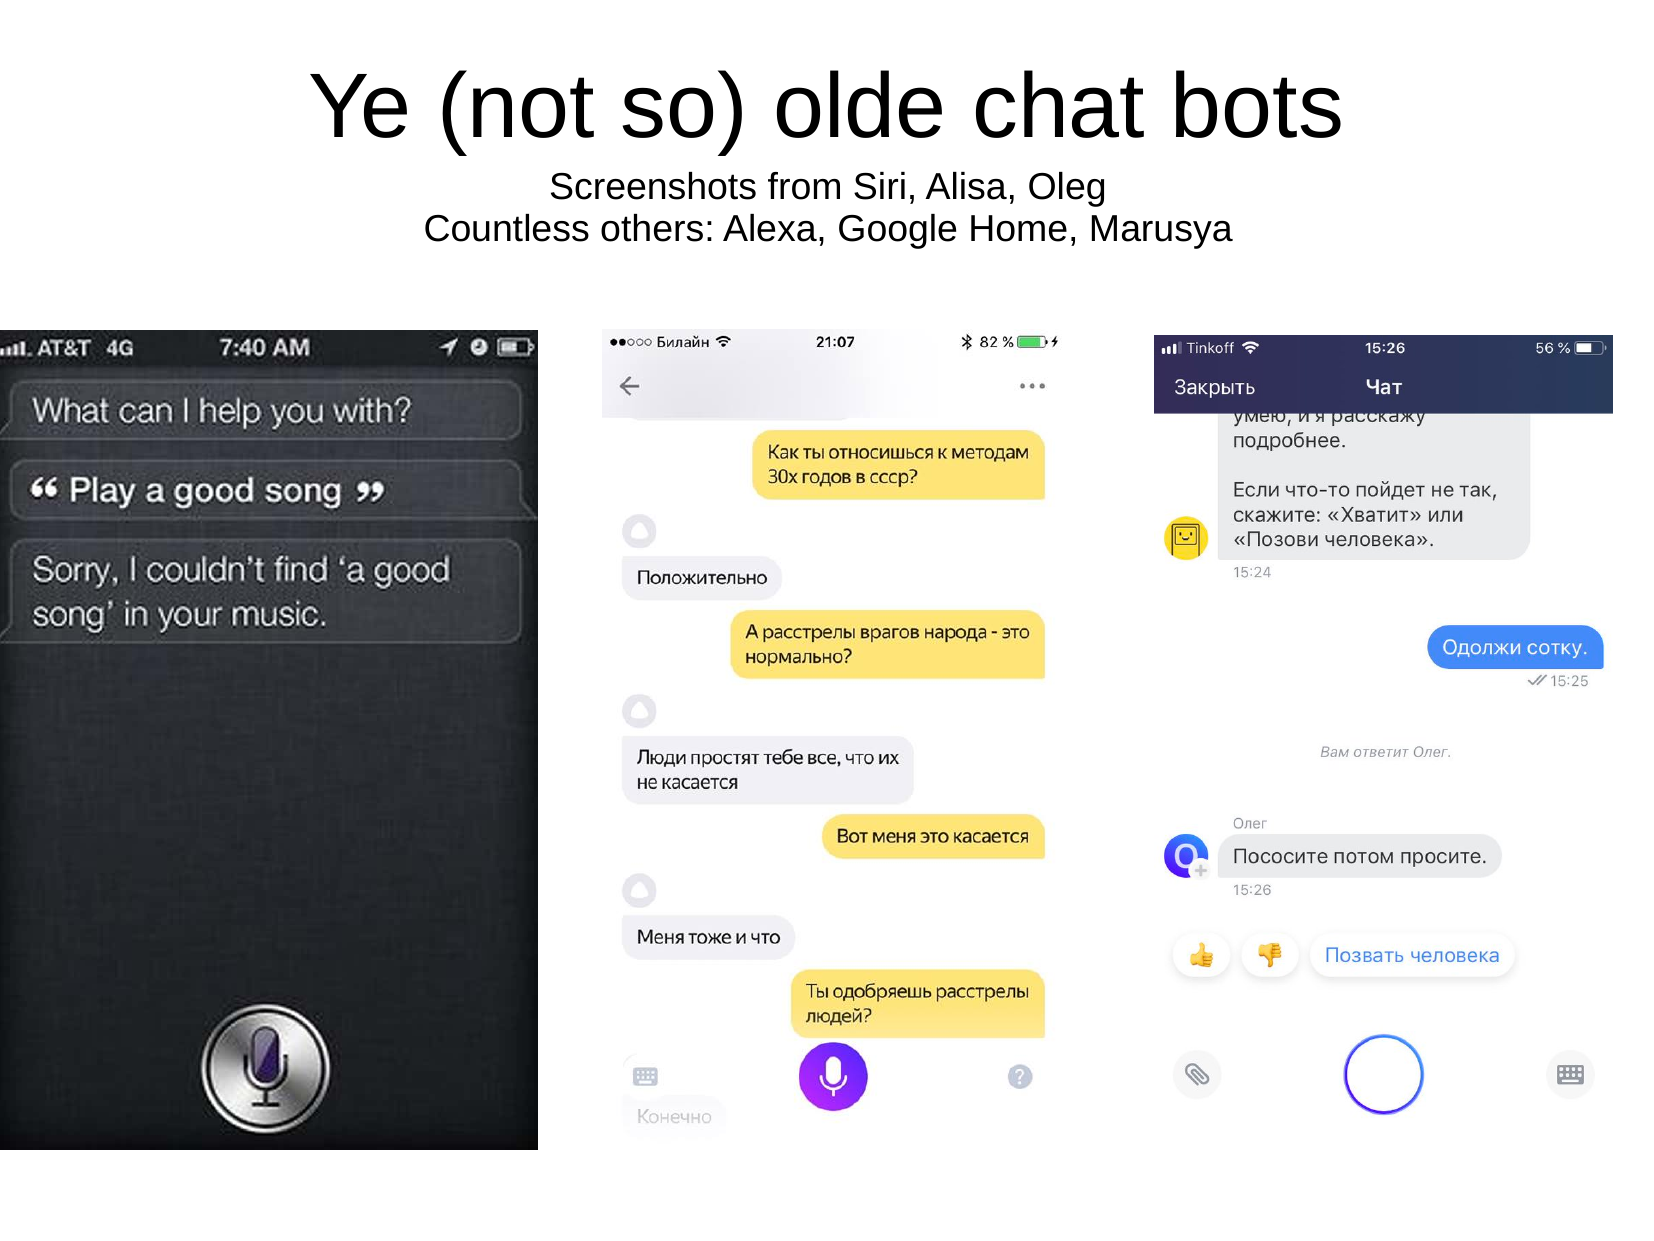

# Ye (not so) olde chat bots
Screenshots from Siri, Alisa, Oleg
Countless others: Alexa, Google Home, Marusya